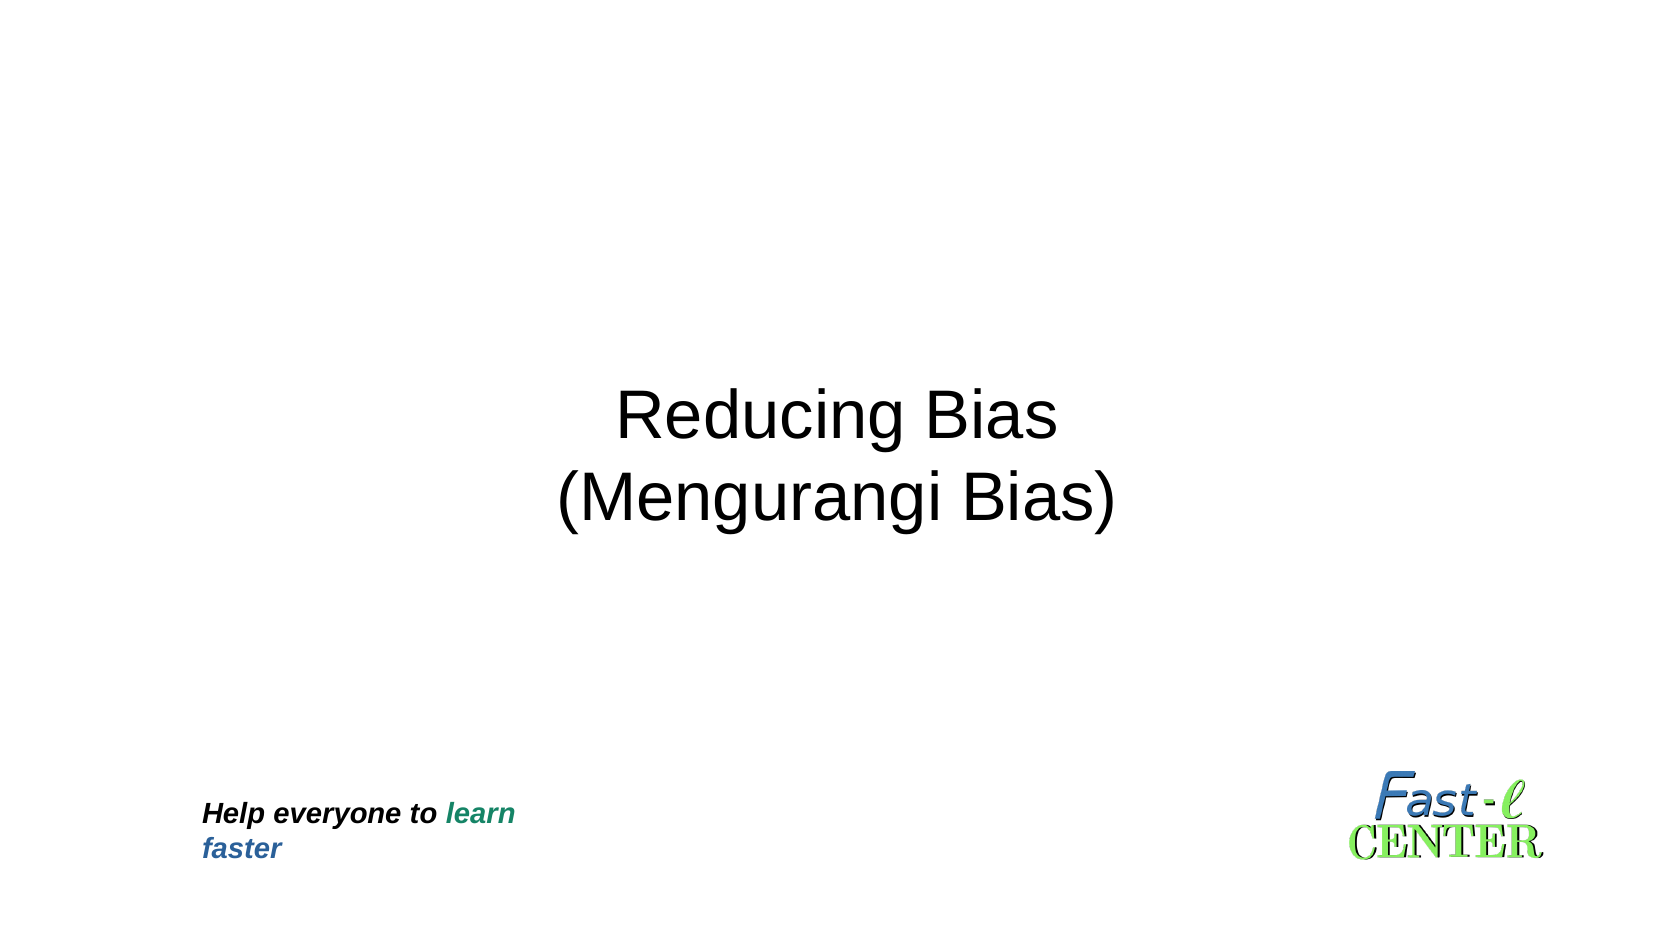

Reducing Bias
(Mengurangi Bias)
Help everyone to learn faster